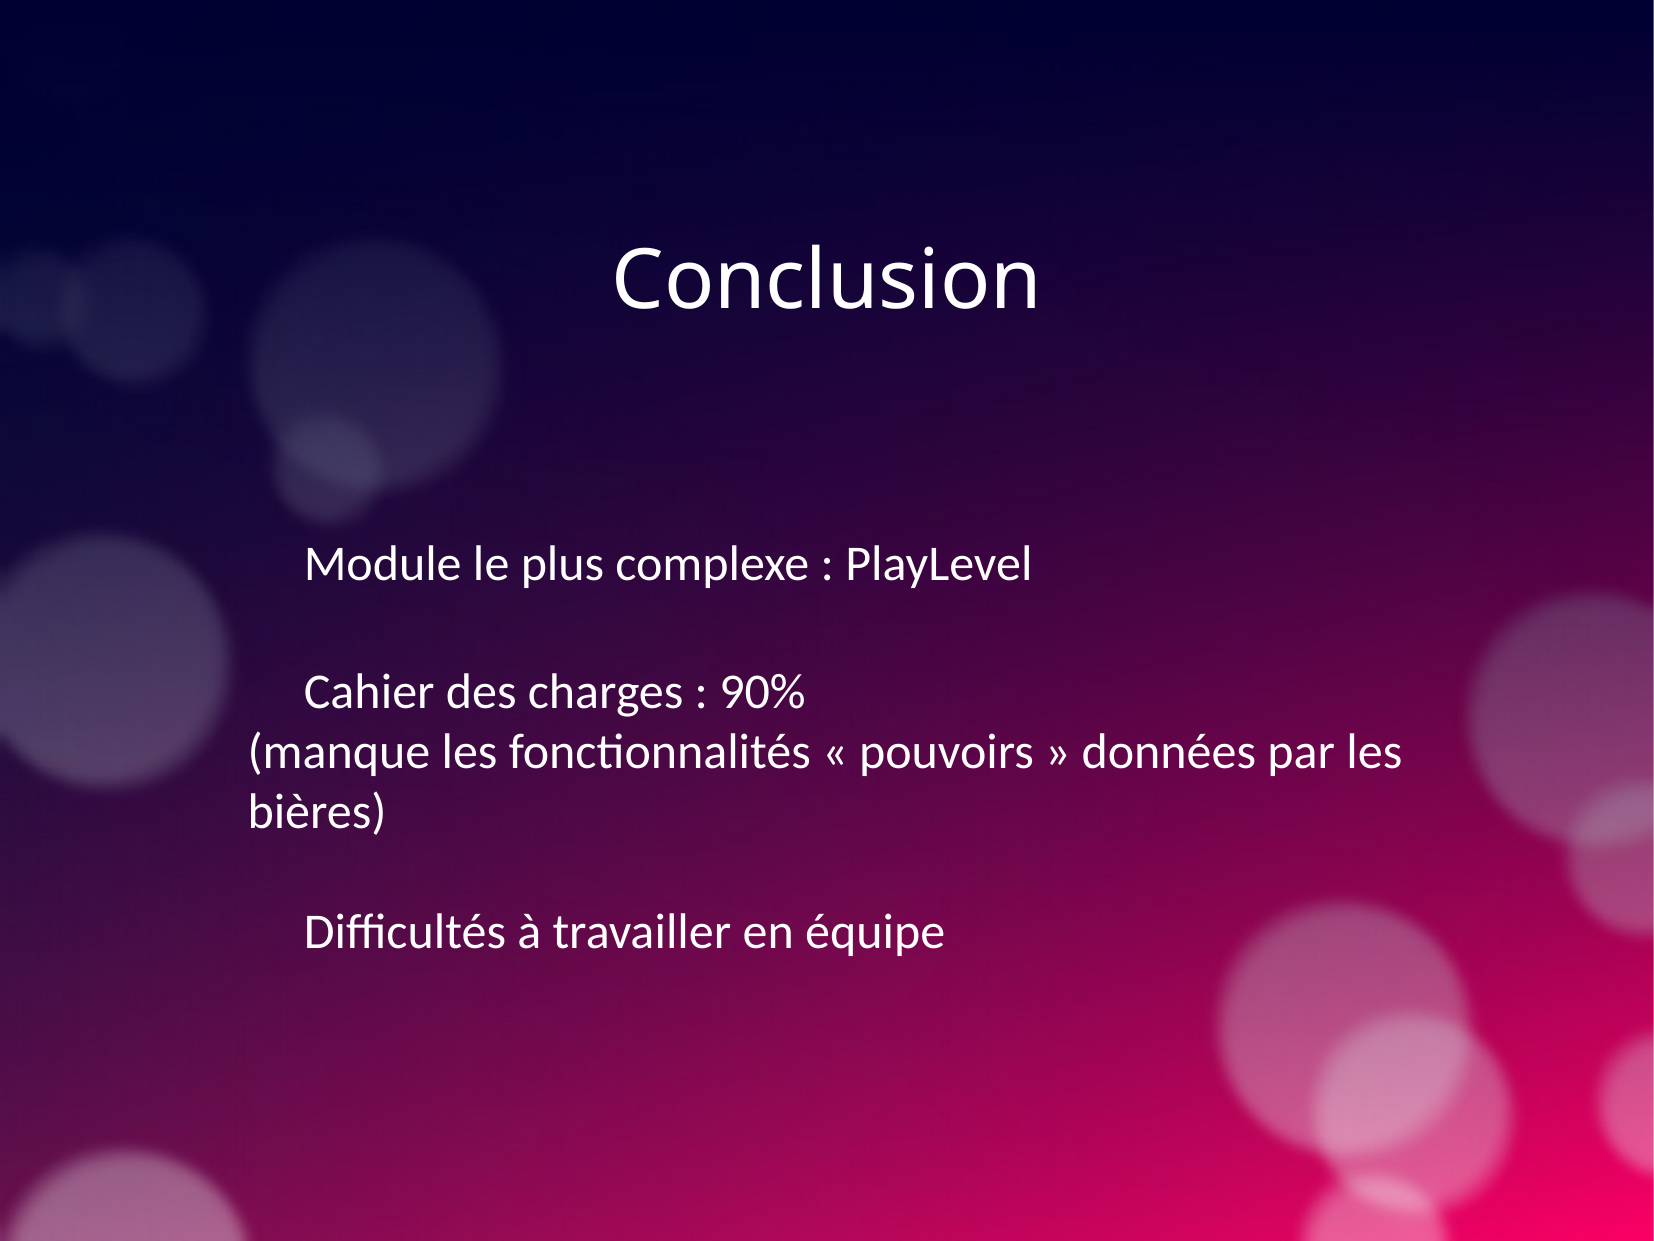

Conclusion
Module le plus complexe : PlayLevel
Cahier des charges : 90%
(manque les fonctionnalités « pouvoirs » données par les bières)
Difficultés à travailler en équipe